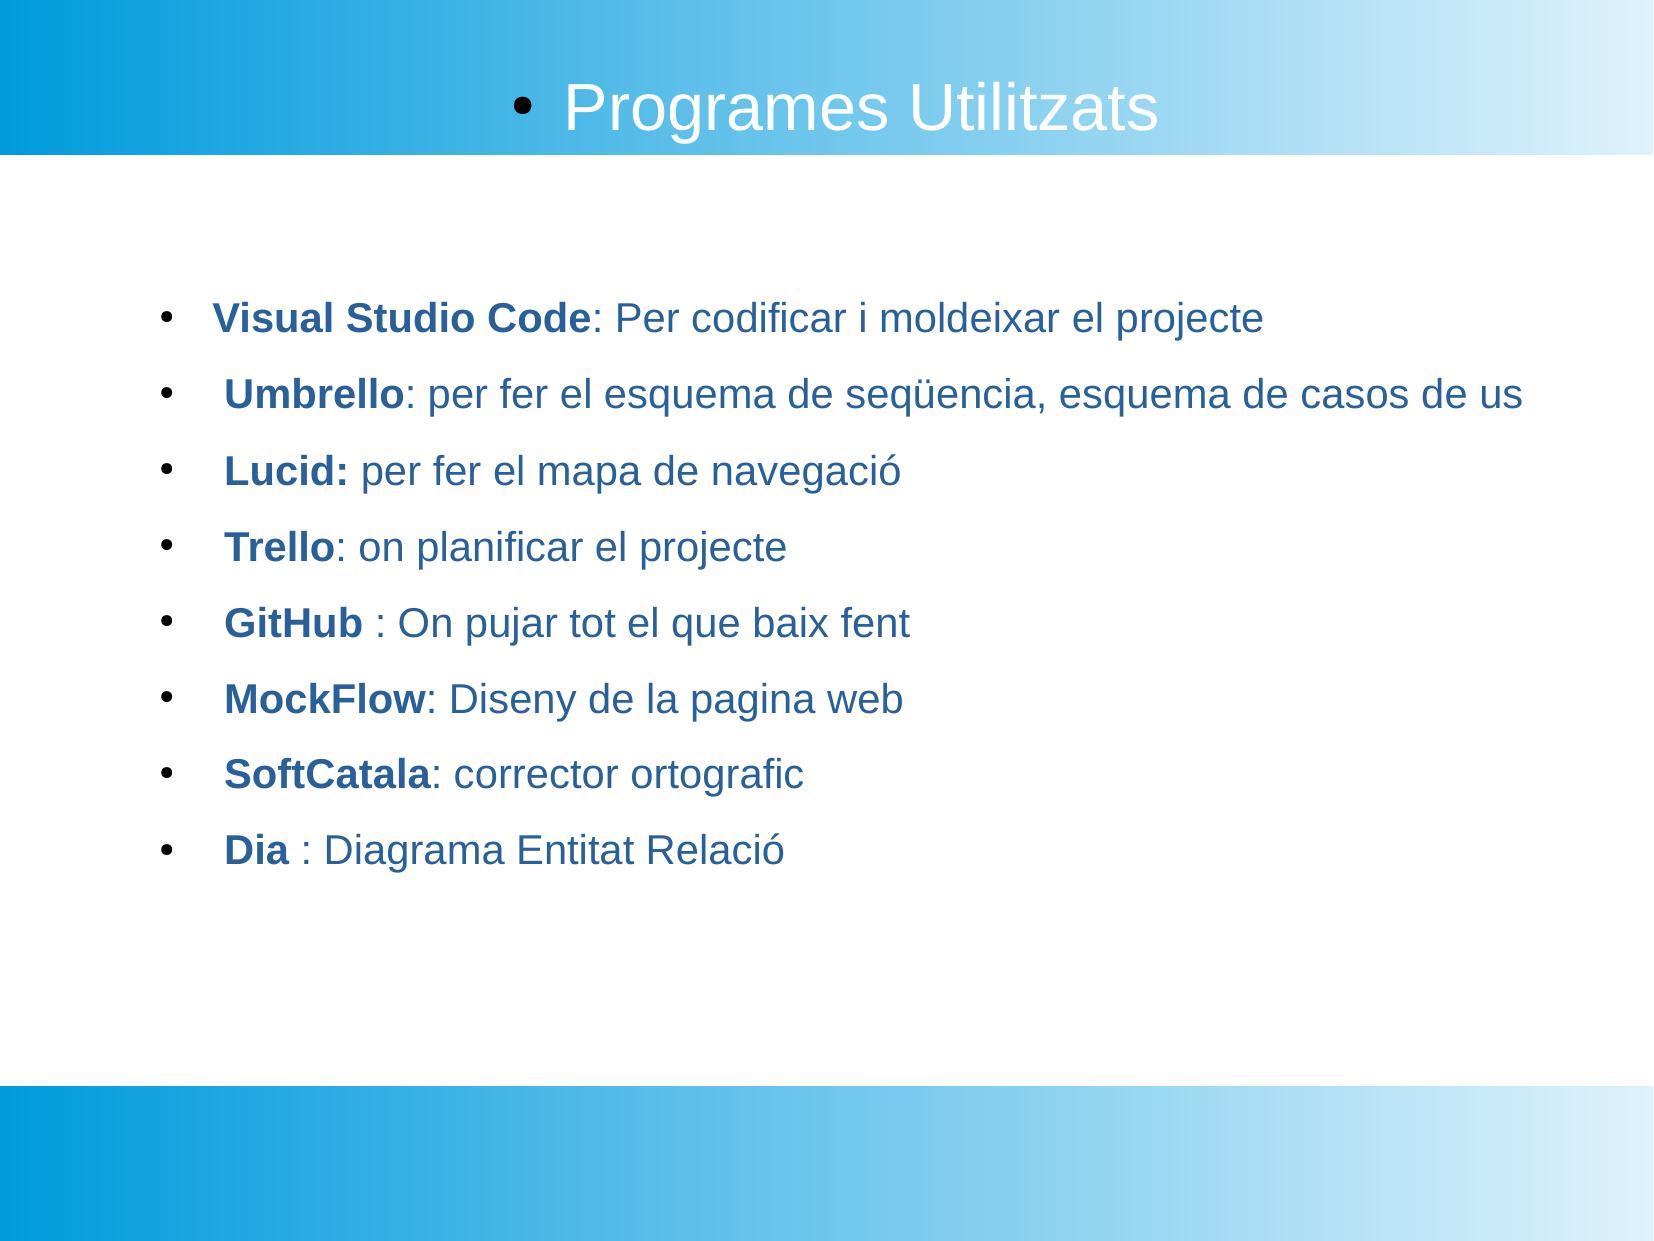

# Programes Utilitzats
Visual Studio Code: Per codificar i moldeixar el projecte
 Umbrello: per fer el esquema de seqüencia, esquema de casos de us
 Lucid: per fer el mapa de navegació
 Trello: on planificar el projecte
 GitHub : On pujar tot el que baix fent
 MockFlow: Diseny de la pagina web
 SoftCatala: corrector ortografic
 Dia : Diagrama Entitat Relació